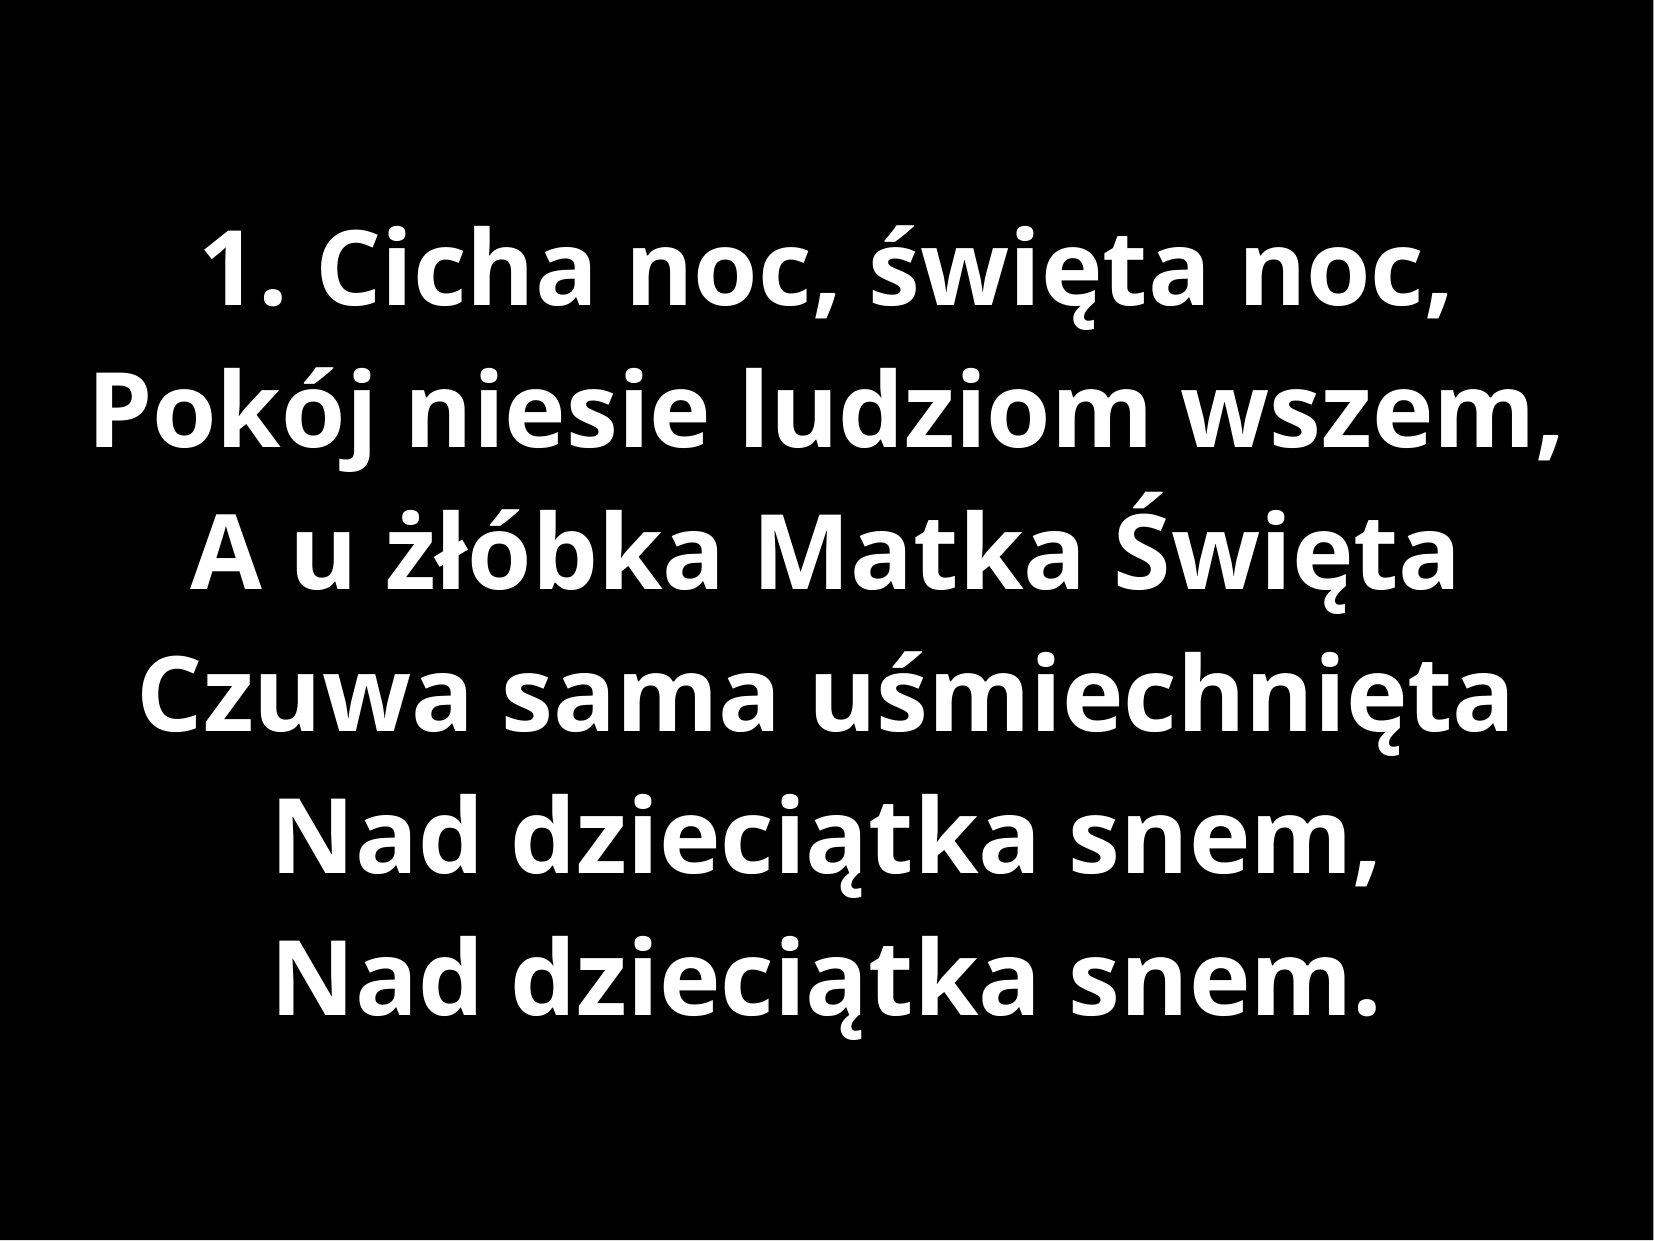

# 1. Cicha noc, święta noc, Pokój niesie ludziom wszem, A u żłóbka Matka Święta Czuwa sama uśmiechnięta Nad dzieciątka snem, Nad dzieciątka snem.